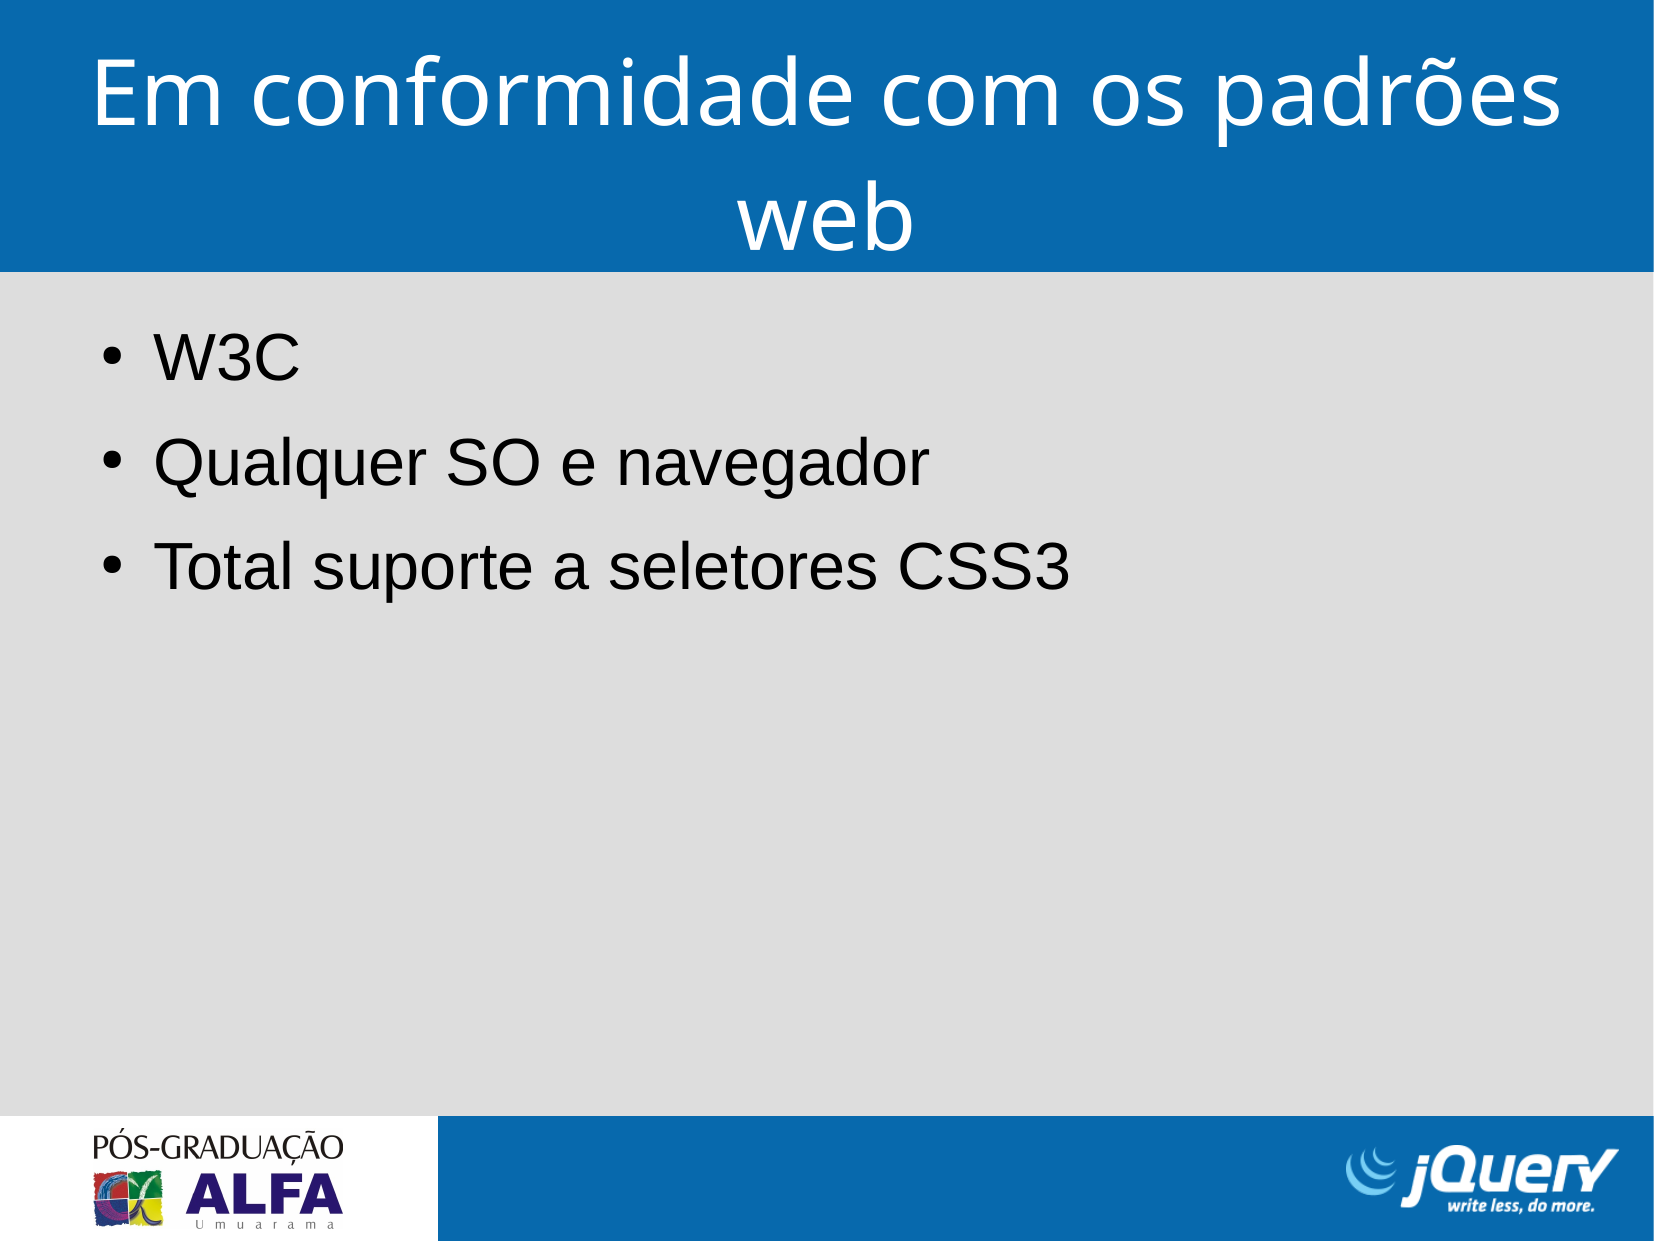

# Em conformidade com os padrões web
W3C
Qualquer SO e navegador
Total suporte a seletores CSS3